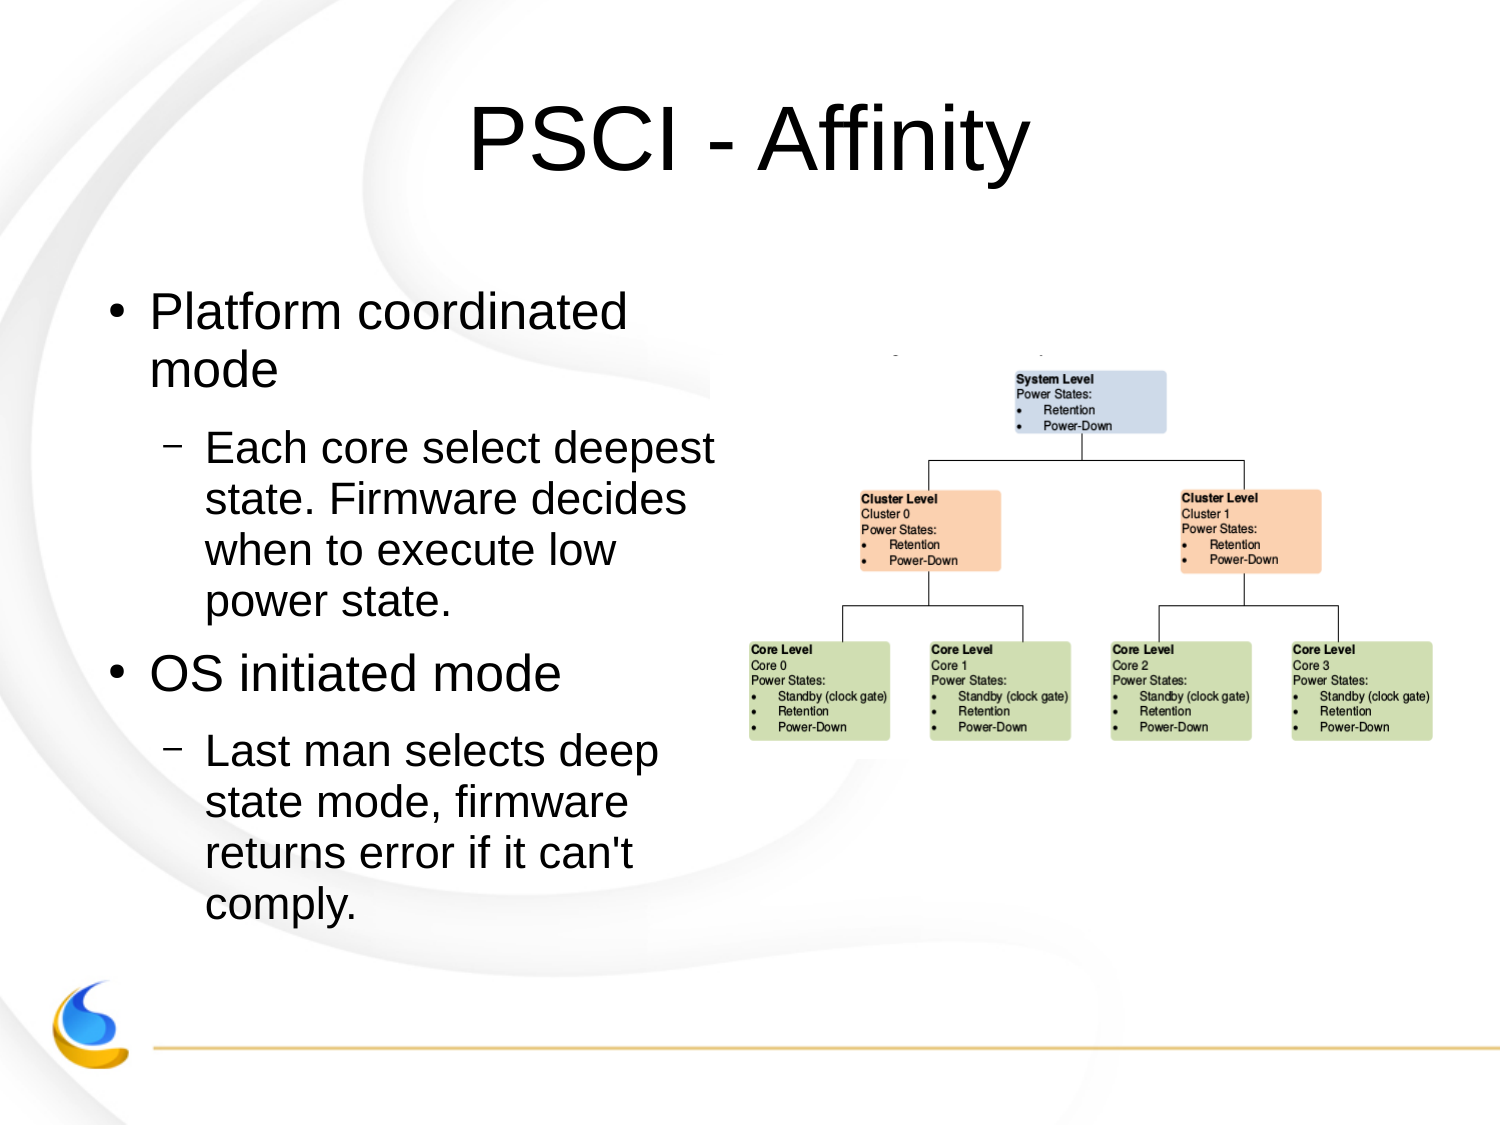

# PSCI - Affinity
Platform coordinated mode
Each core select deepest state. Firmware decides when to execute low power state.
OS initiated mode
Last man selects deep state mode, firmware returns error if it can't comply.